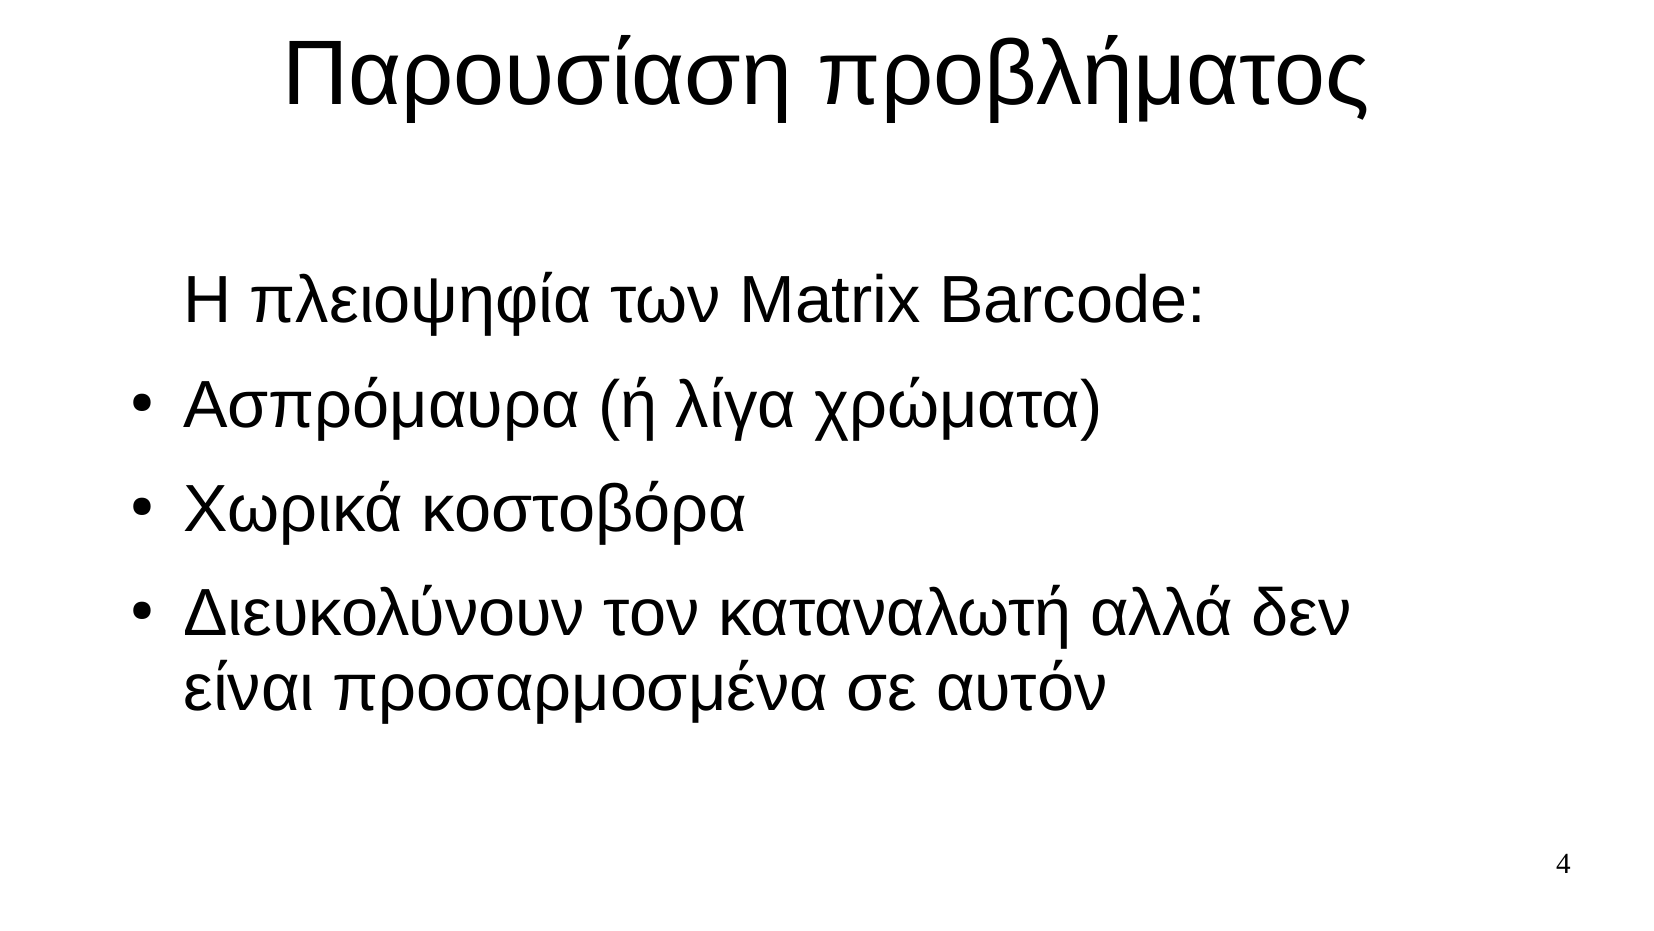

# Παρουσίαση προβλήματος
Η πλειοψηφία των Matrix Barcode:
Ασπρόμαυρα (ή λίγα χρώματα)
Χωρικά κοστοβόρα
Διευκολύνουν τον καταναλωτή αλλά δεν είναι προσαρμοσμένα σε αυτόν
4